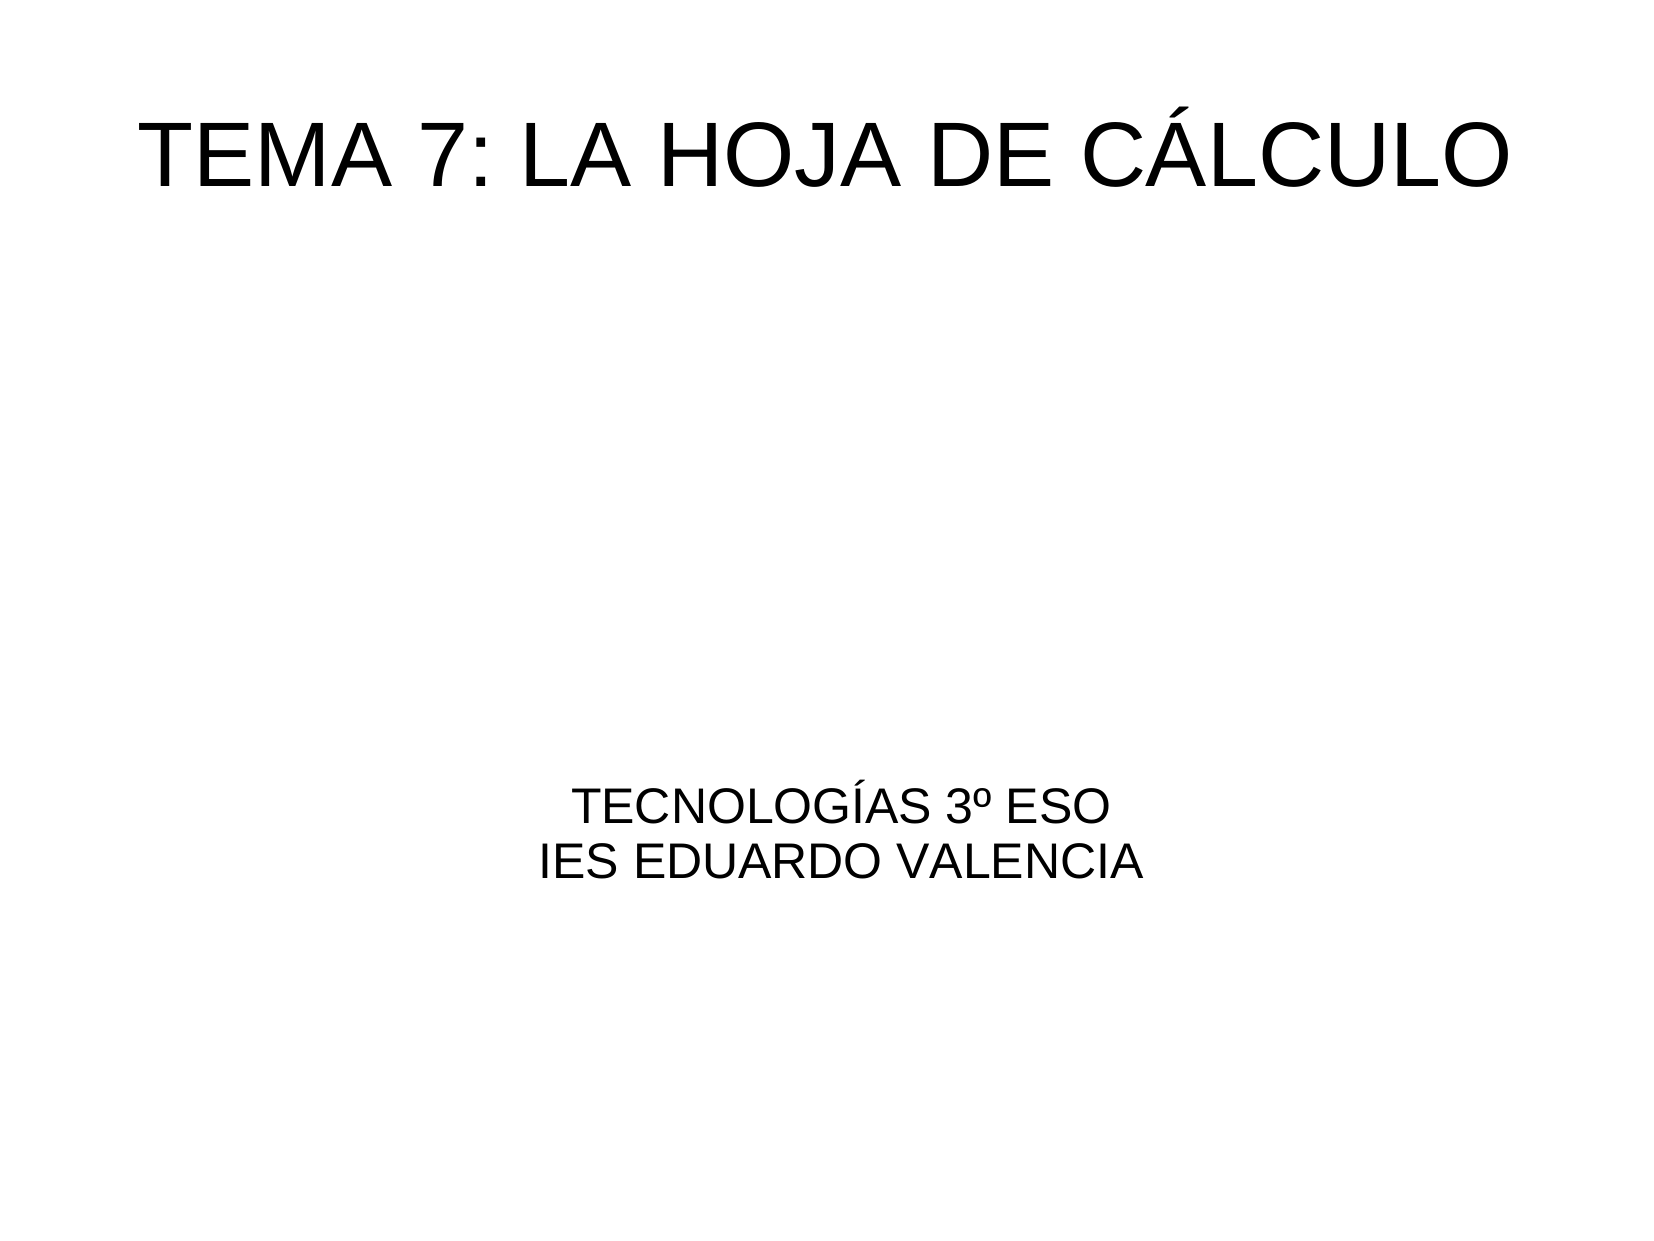

# TEMA 7: LA HOJA DE CÁLCULO
TECNOLOGÍAS 3º ESO
IES EDUARDO VALENCIA